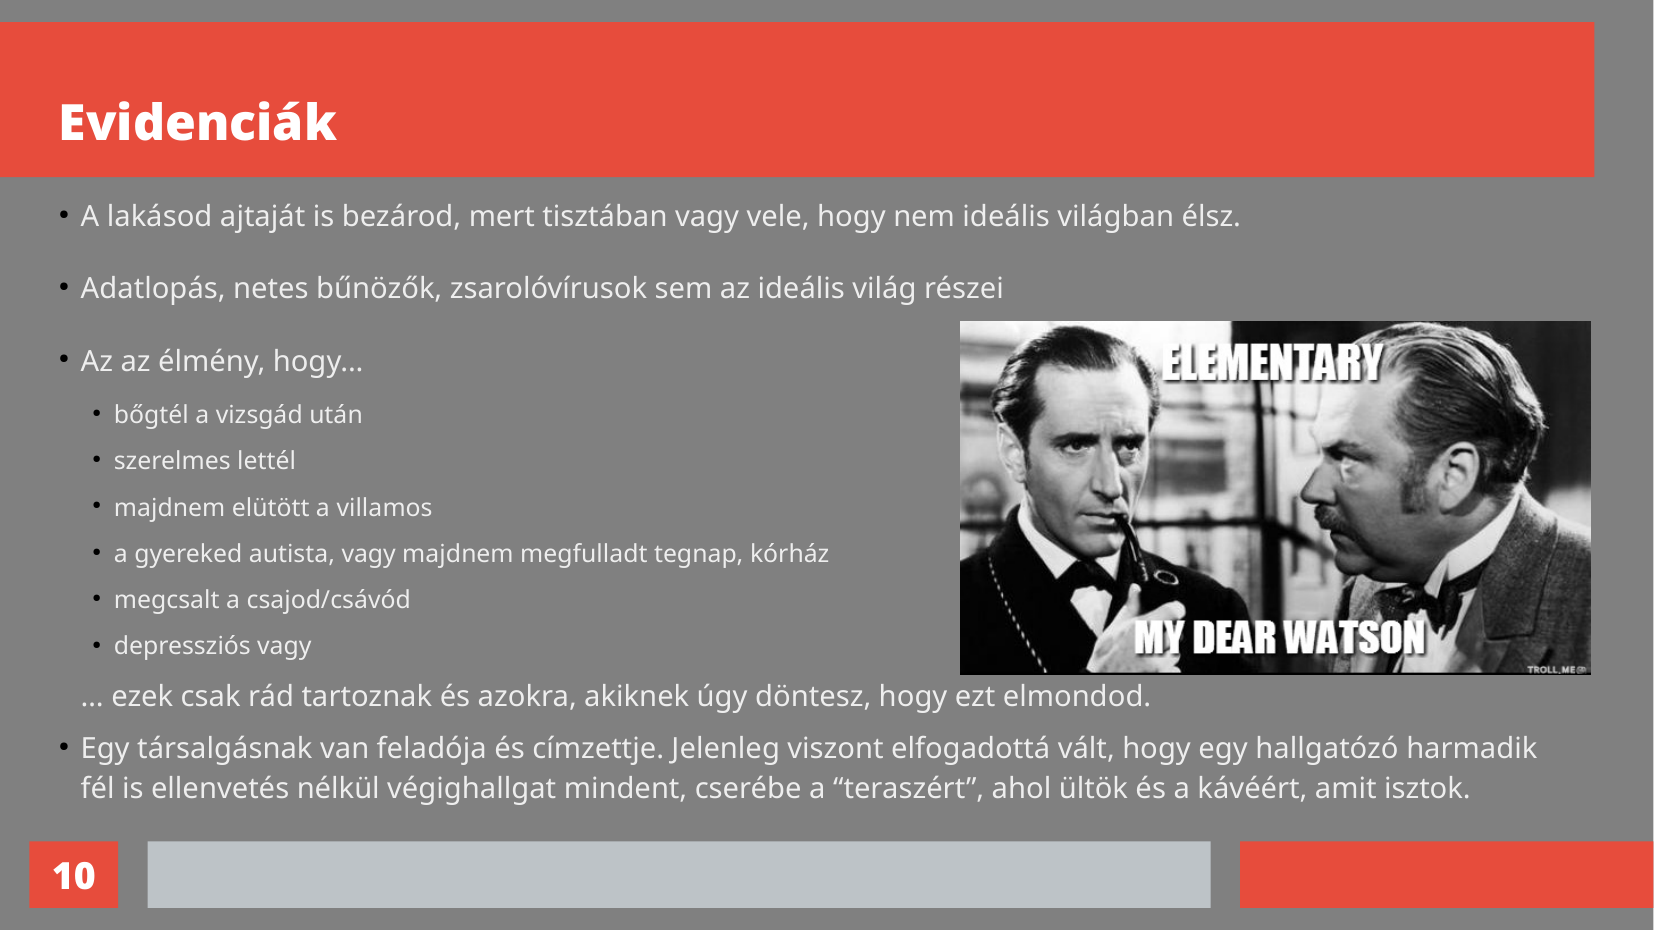

# Evidenciák
A lakásod ajtaját is bezárod, mert tisztában vagy vele, hogy nem ideális világban élsz.
Adatlopás, netes bűnözők, zsarolóvírusok sem az ideális világ részei
Az az élmény, hogy...
bőgtél a vizsgád után
szerelmes lettél
majdnem elütött a villamos
a gyereked autista, vagy majdnem megfulladt tegnap, kórház
megcsalt a csajod/csávód
depressziós vagy
… ezek csak rád tartoznak és azokra, akiknek úgy döntesz, hogy ezt elmondod.
Egy társalgásnak van feladója és címzettje. Jelenleg viszont elfogadottá vált, hogy egy hallgatózó harmadik fél is ellenvetés nélkül végighallgat mindent, cserébe a “teraszért”, ahol ültök és a kávéért, amit isztok.
10